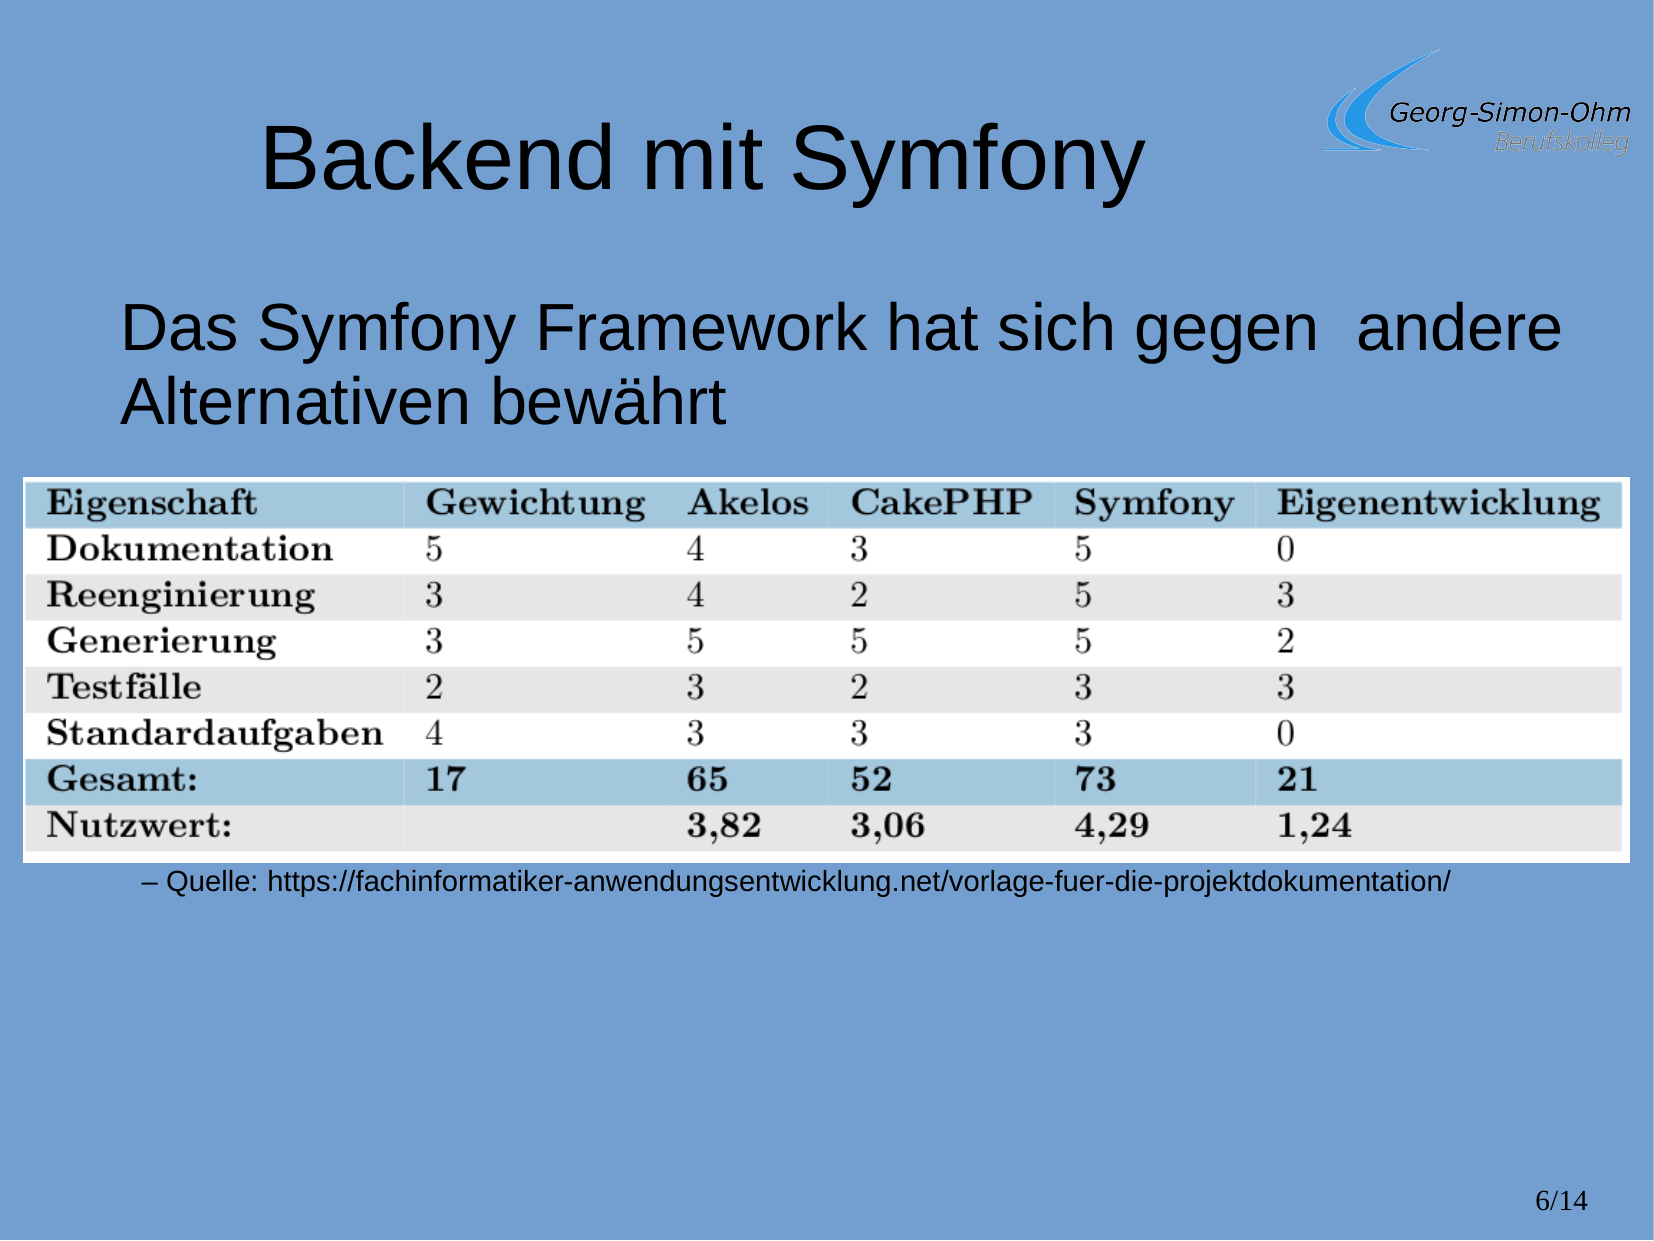

# Backend mit Symfony
Das Symfony Framework hat sich gegen andere Alternativen bewährt
– Quelle: https://fachinformatiker-anwendungsentwicklung.net/vorlage-fuer-die-projektdokumentation/